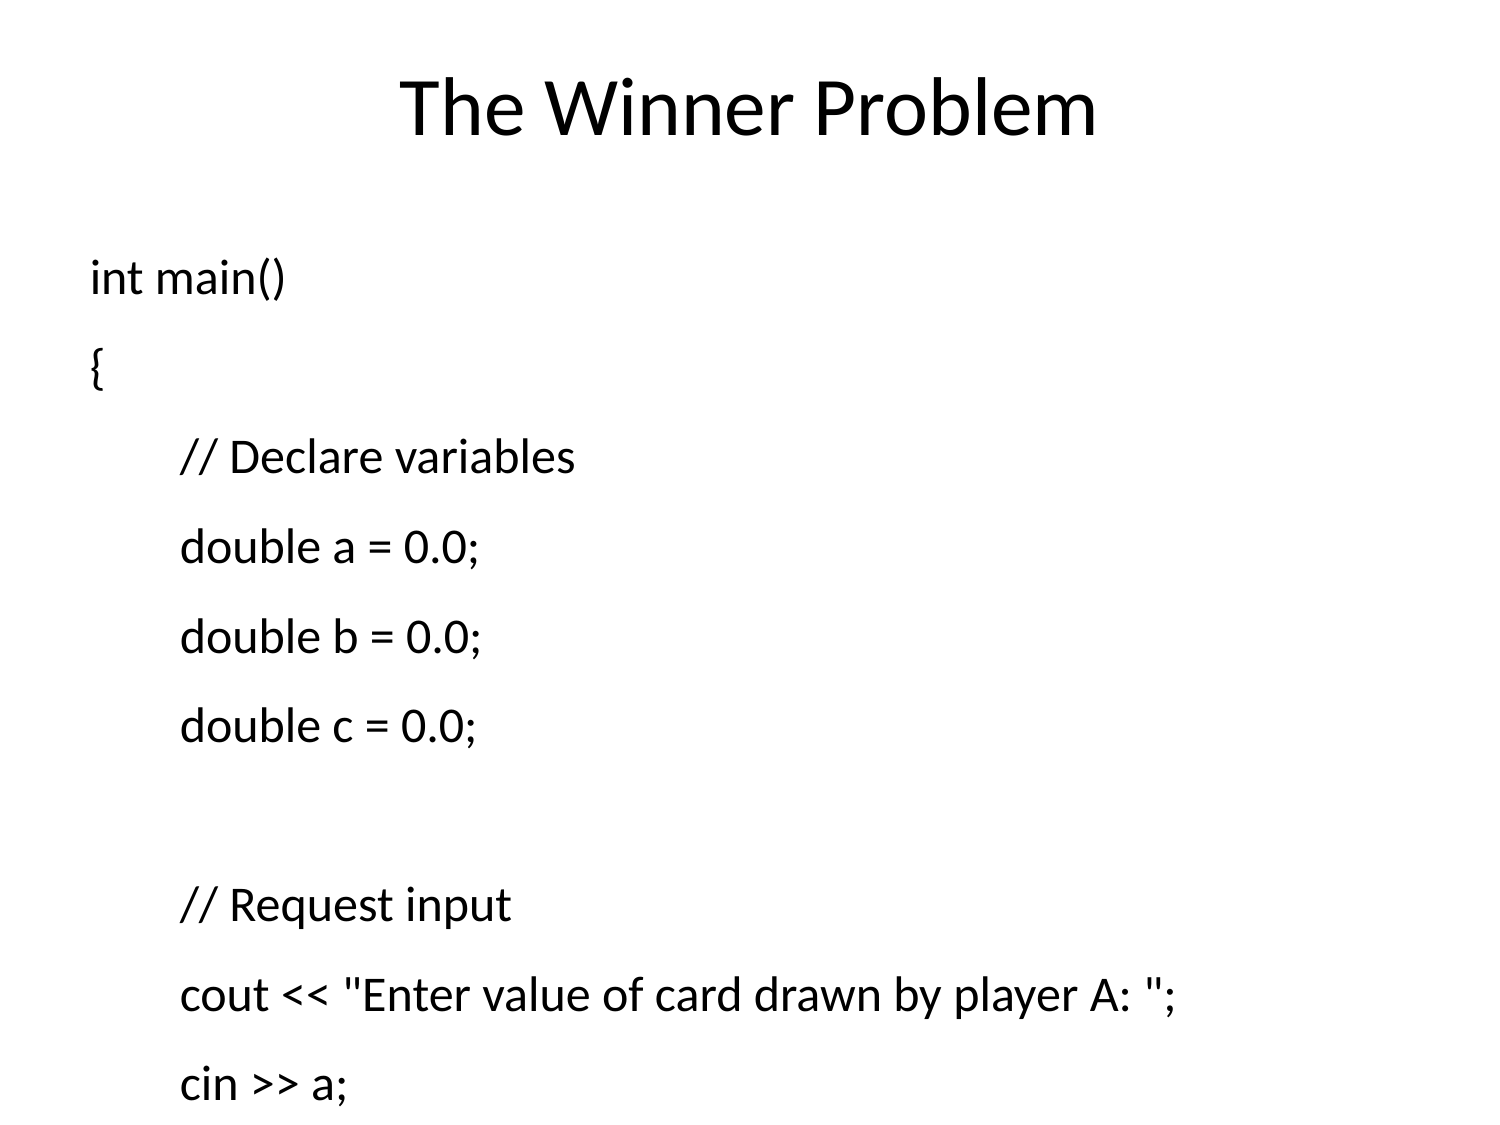

# The Winner Problem
int main()
{
 // Declare variables
 double a = 0.0;
 double b = 0.0;
 double c = 0.0;
 // Request input
 cout << "Enter value of card drawn by player A: ";
 cin >> a;
 cout << "Enter value of card drawn by player B: ";
 cin >> b;
 cout << "Enter value of card drawn by player C: ";
 cin >> c;